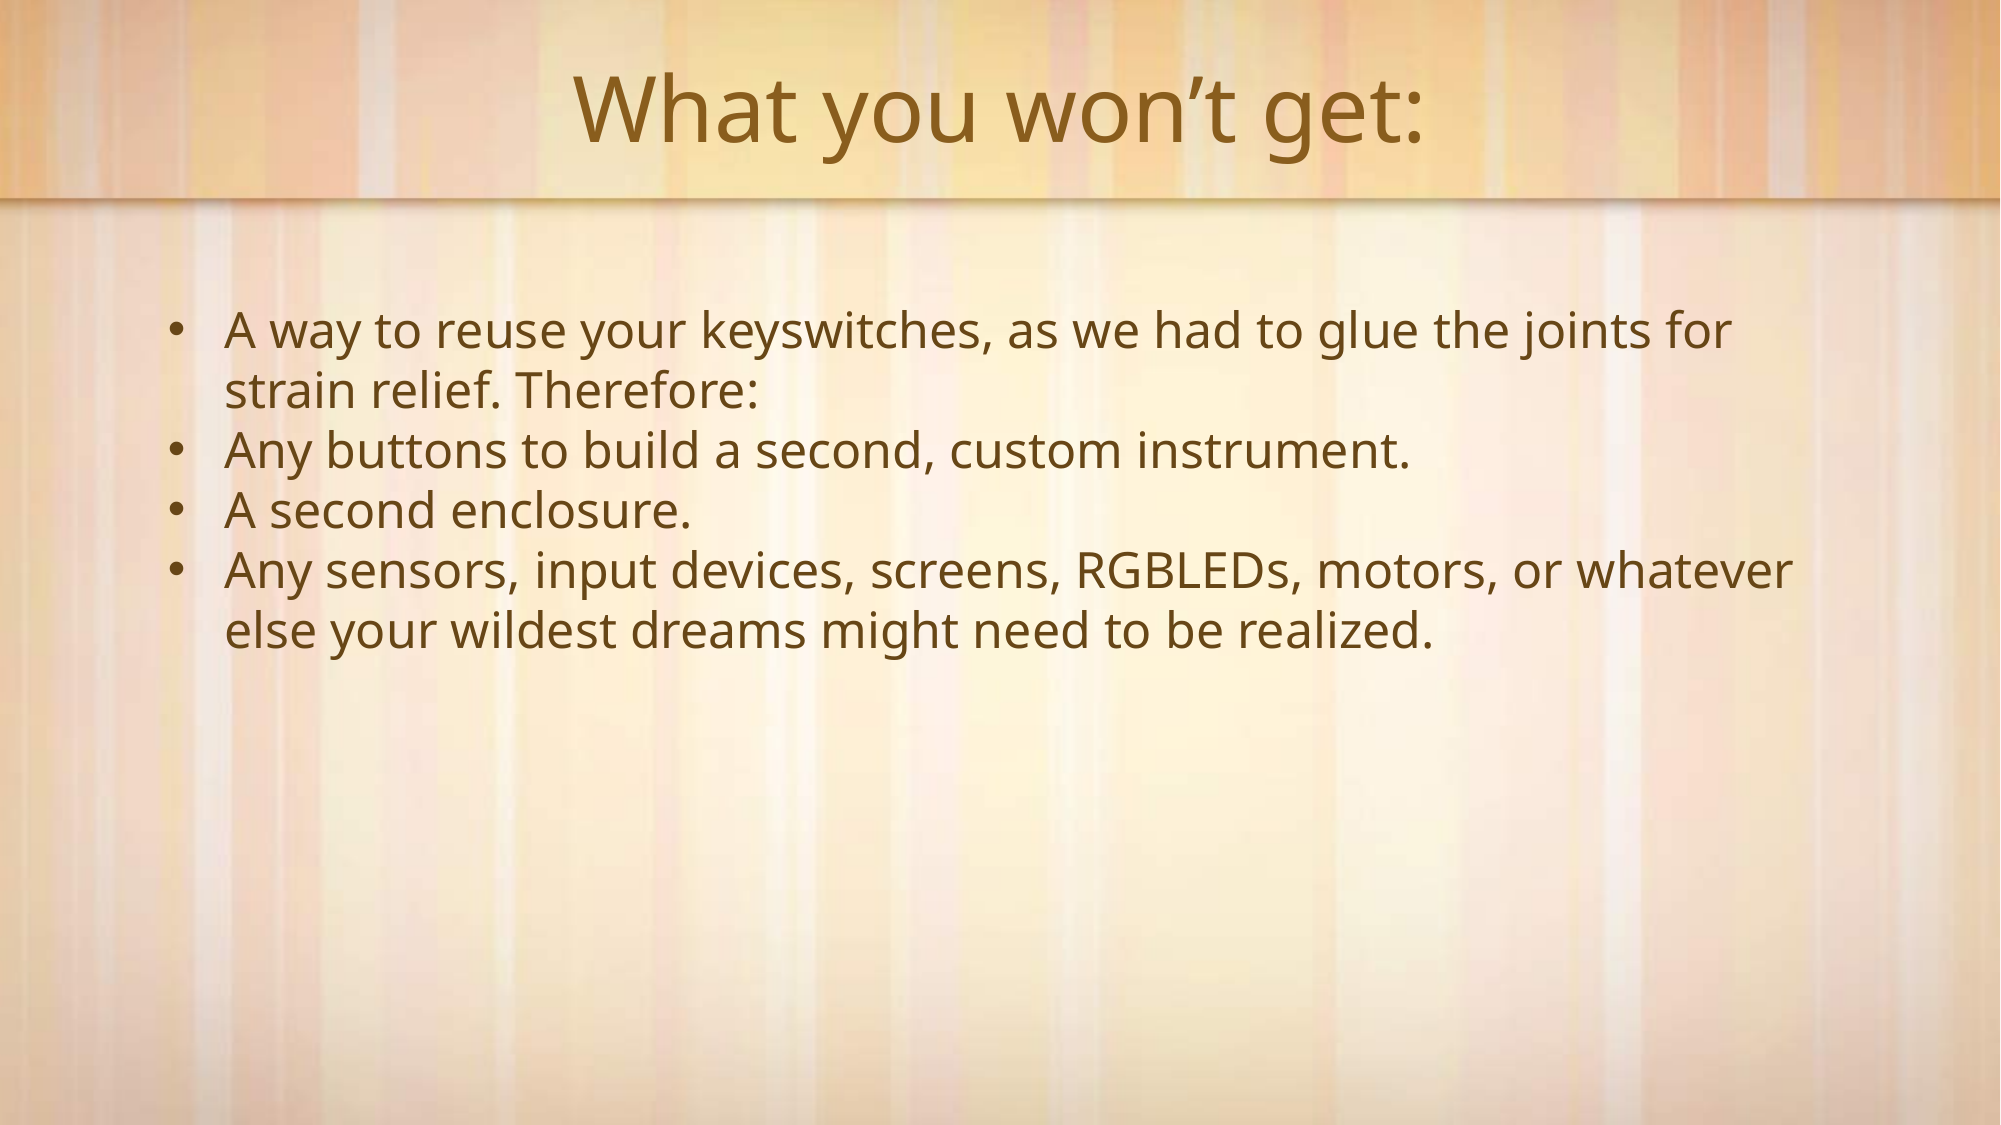

What you won’t get:
# A way to reuse your keyswitches, as we had to glue the joints for strain relief. Therefore:
Any buttons to build a second, custom instrument.
A second enclosure.
Any sensors, input devices, screens, RGBLEDs, motors, or whatever else your wildest dreams might need to be realized.